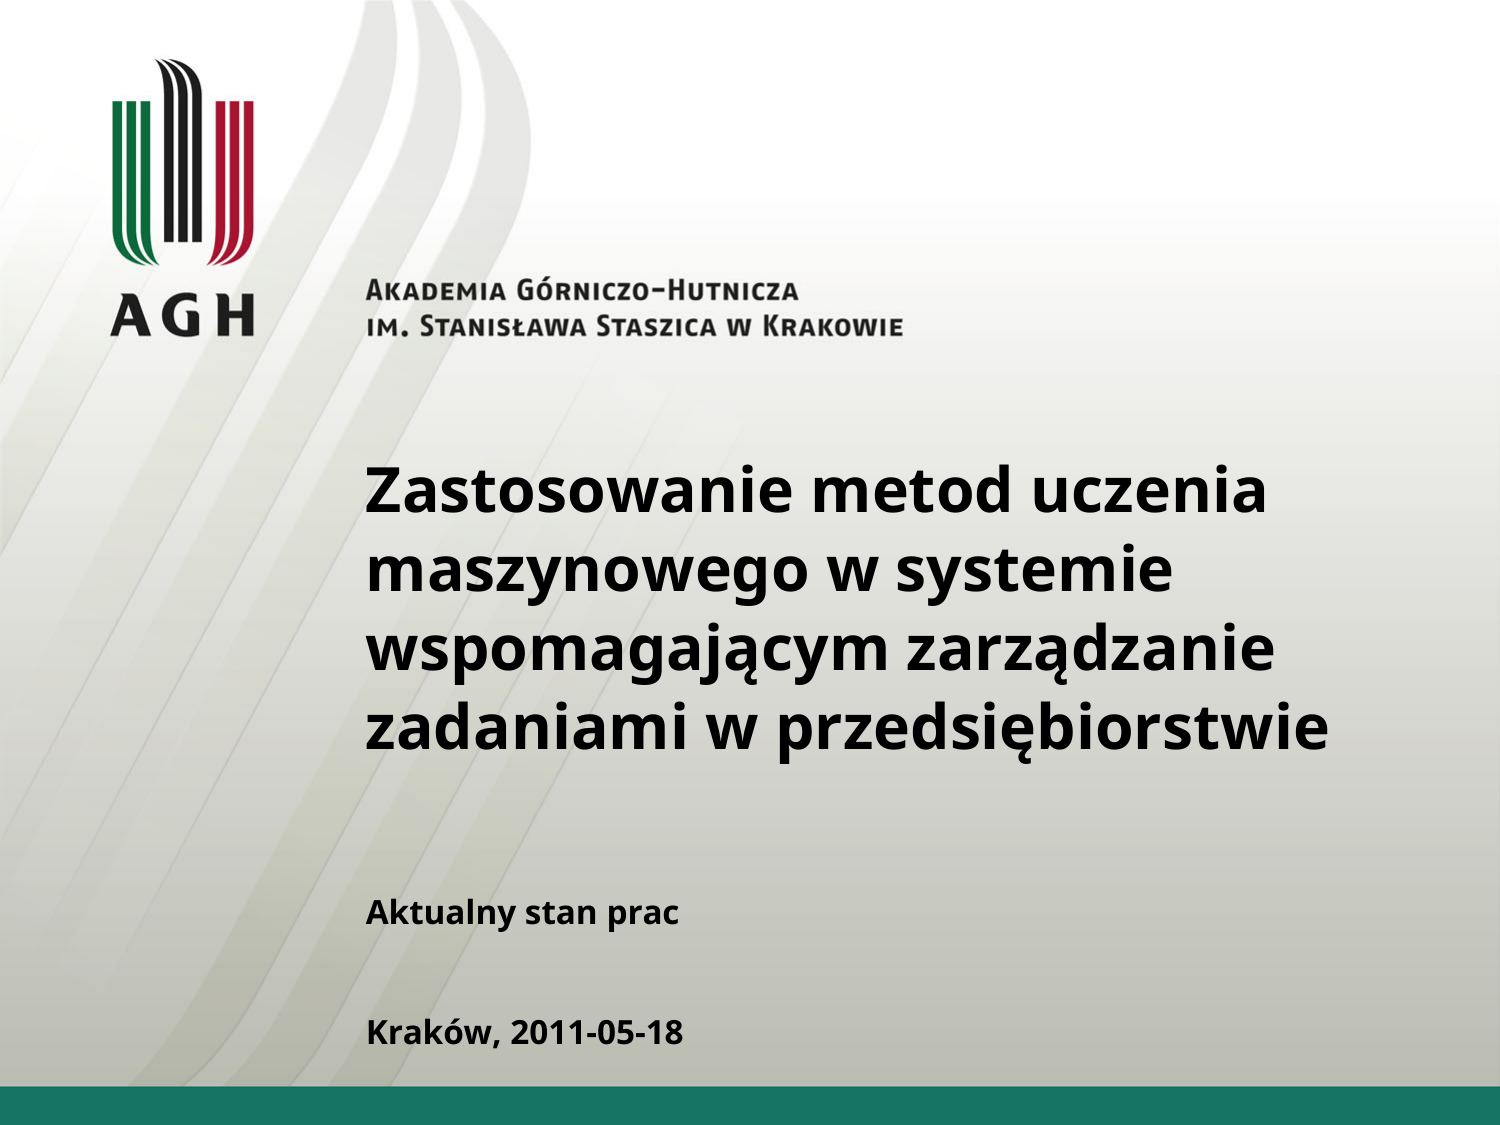

# Zastosowanie metod uczenia maszynowego w systemie wspomagającym zarządzanie zadaniami w przedsiębiorstwie
Aktualny stan prac
Kraków, 2011-05-18